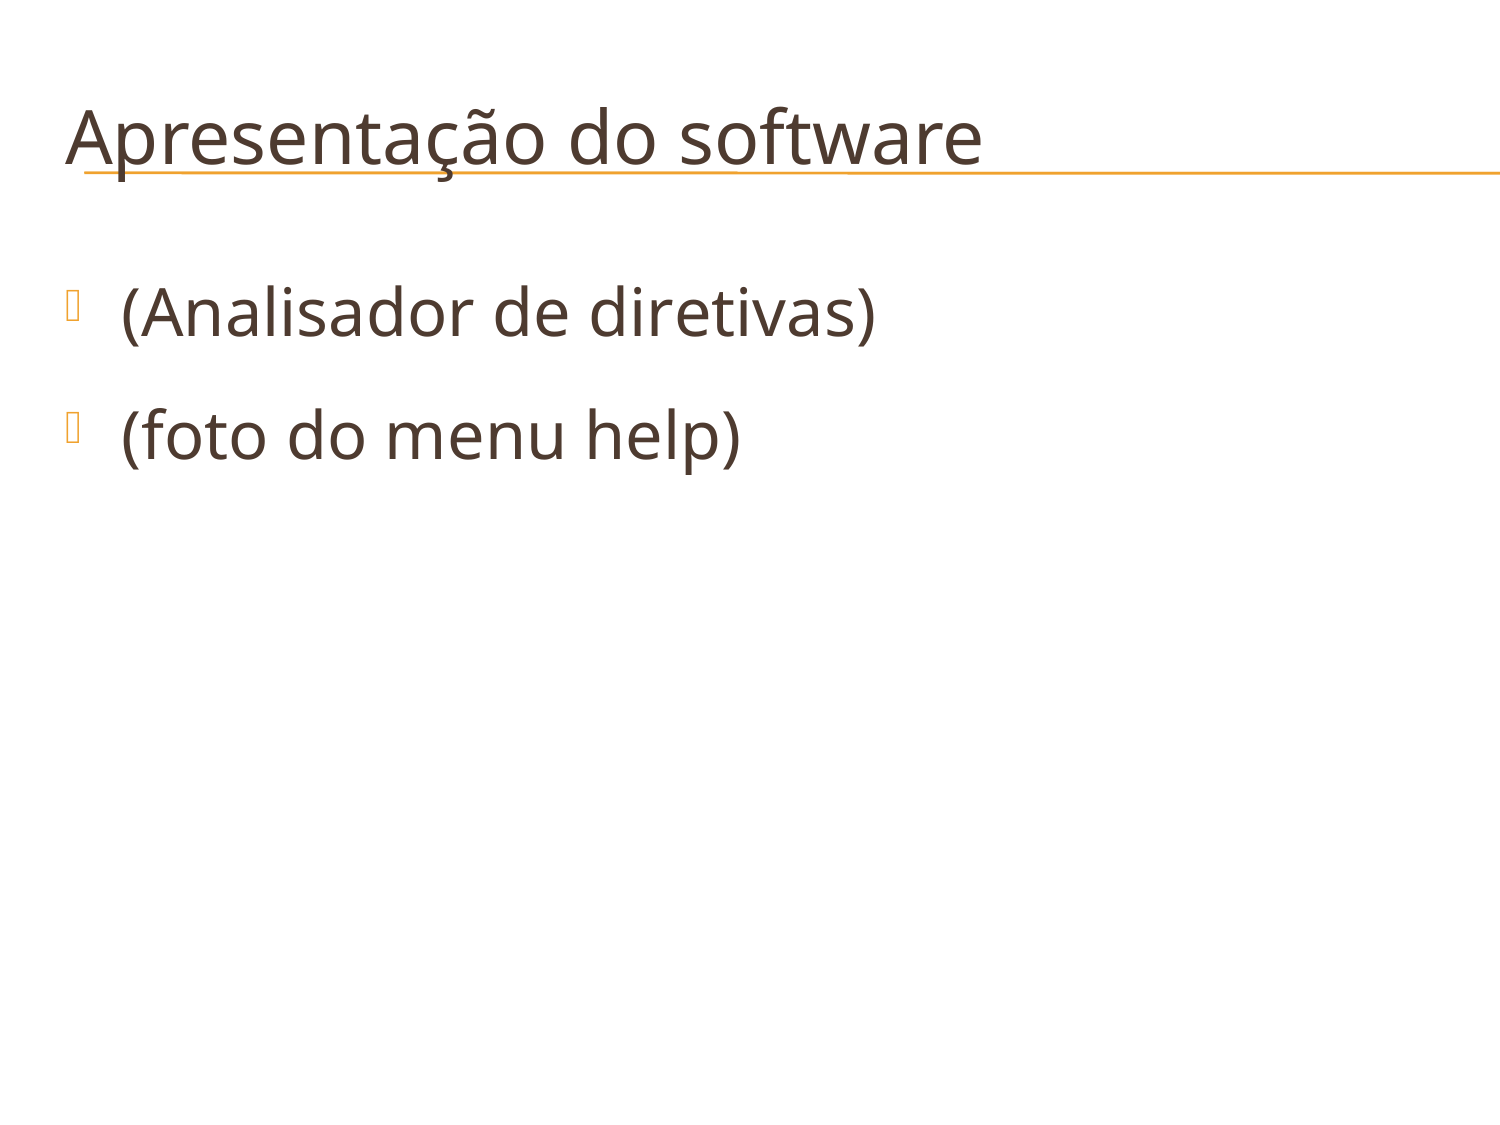

# Apresentação do software
(Analisador de diretivas)
(foto do menu help)